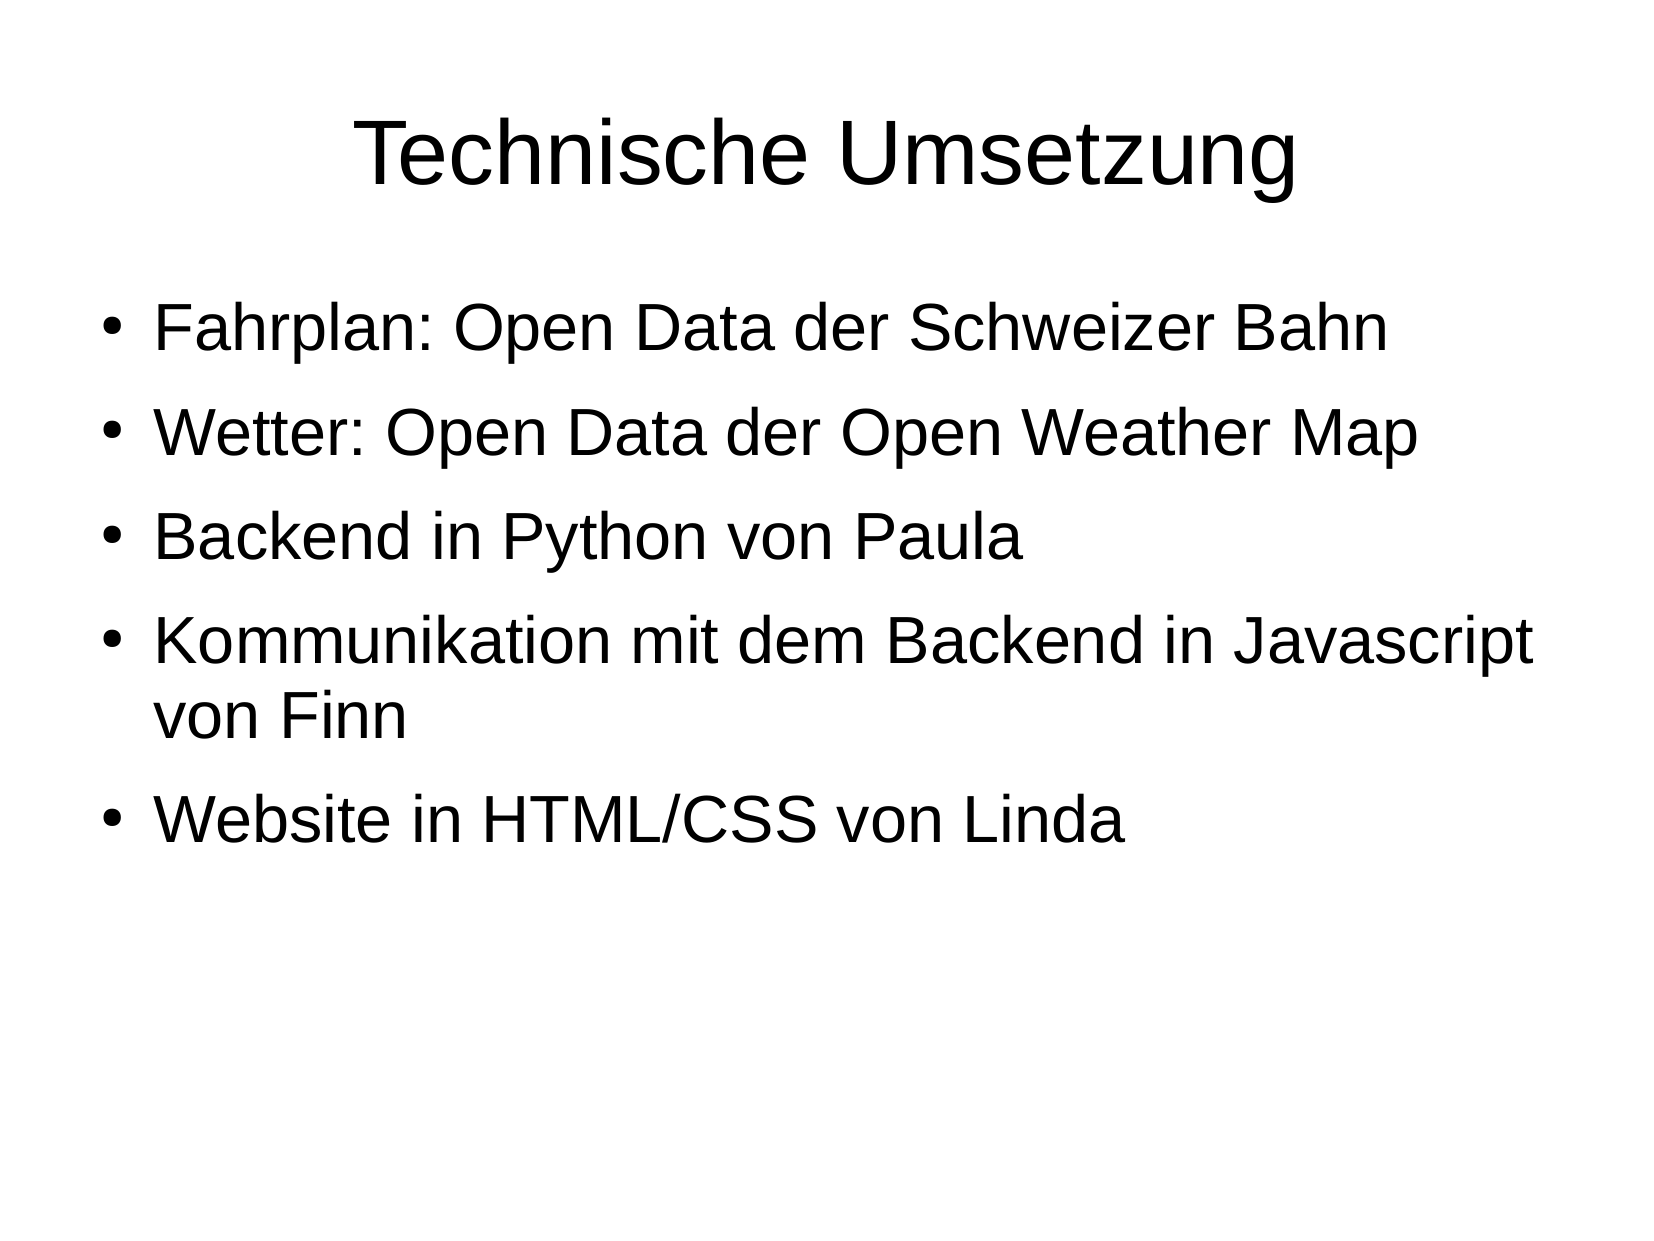

# Technische Umsetzung
Fahrplan: Open Data der Schweizer Bahn
Wetter: Open Data der Open Weather Map
Backend in Python von Paula
Kommunikation mit dem Backend in Javascript von Finn
Website in HTML/CSS von Linda